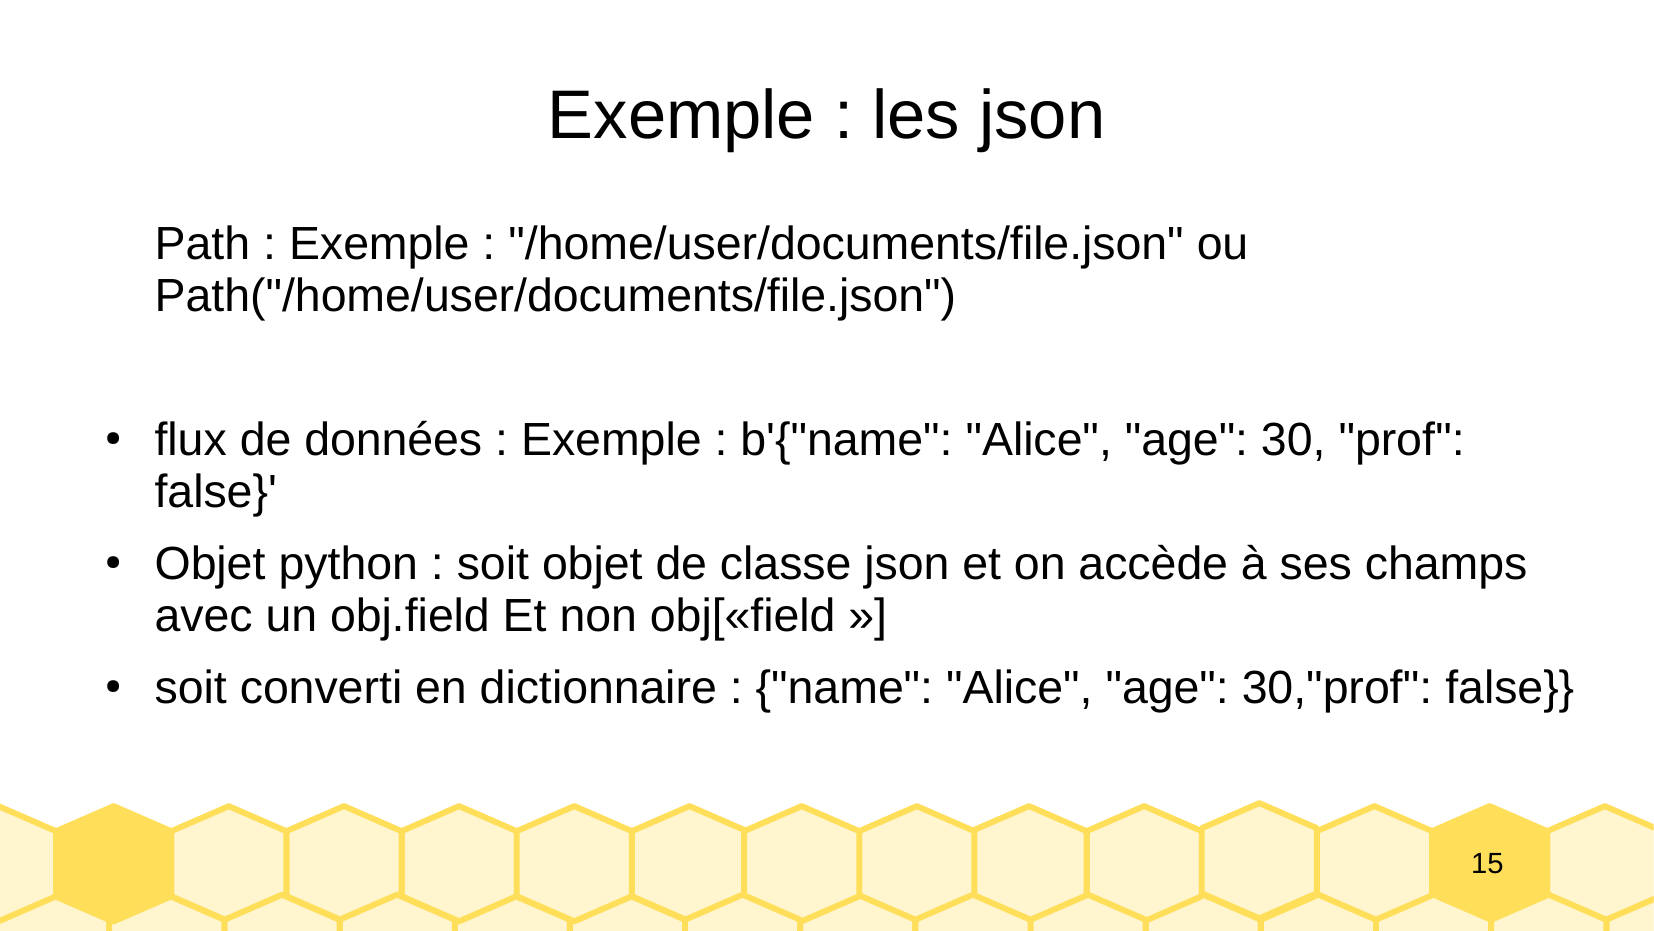

# Exemple : les json
Path : Exemple : "/home/user/documents/file.json" ou Path("/home/user/documents/file.json")
flux de données : Exemple : b'{"name": "Alice", "age": 30, "prof": false}'
Objet python : soit objet de classe json et on accède à ses champs avec un obj.field Et non obj[«field »]
soit converti en dictionnaire : {"name": "Alice", "age": 30,"prof": false}}